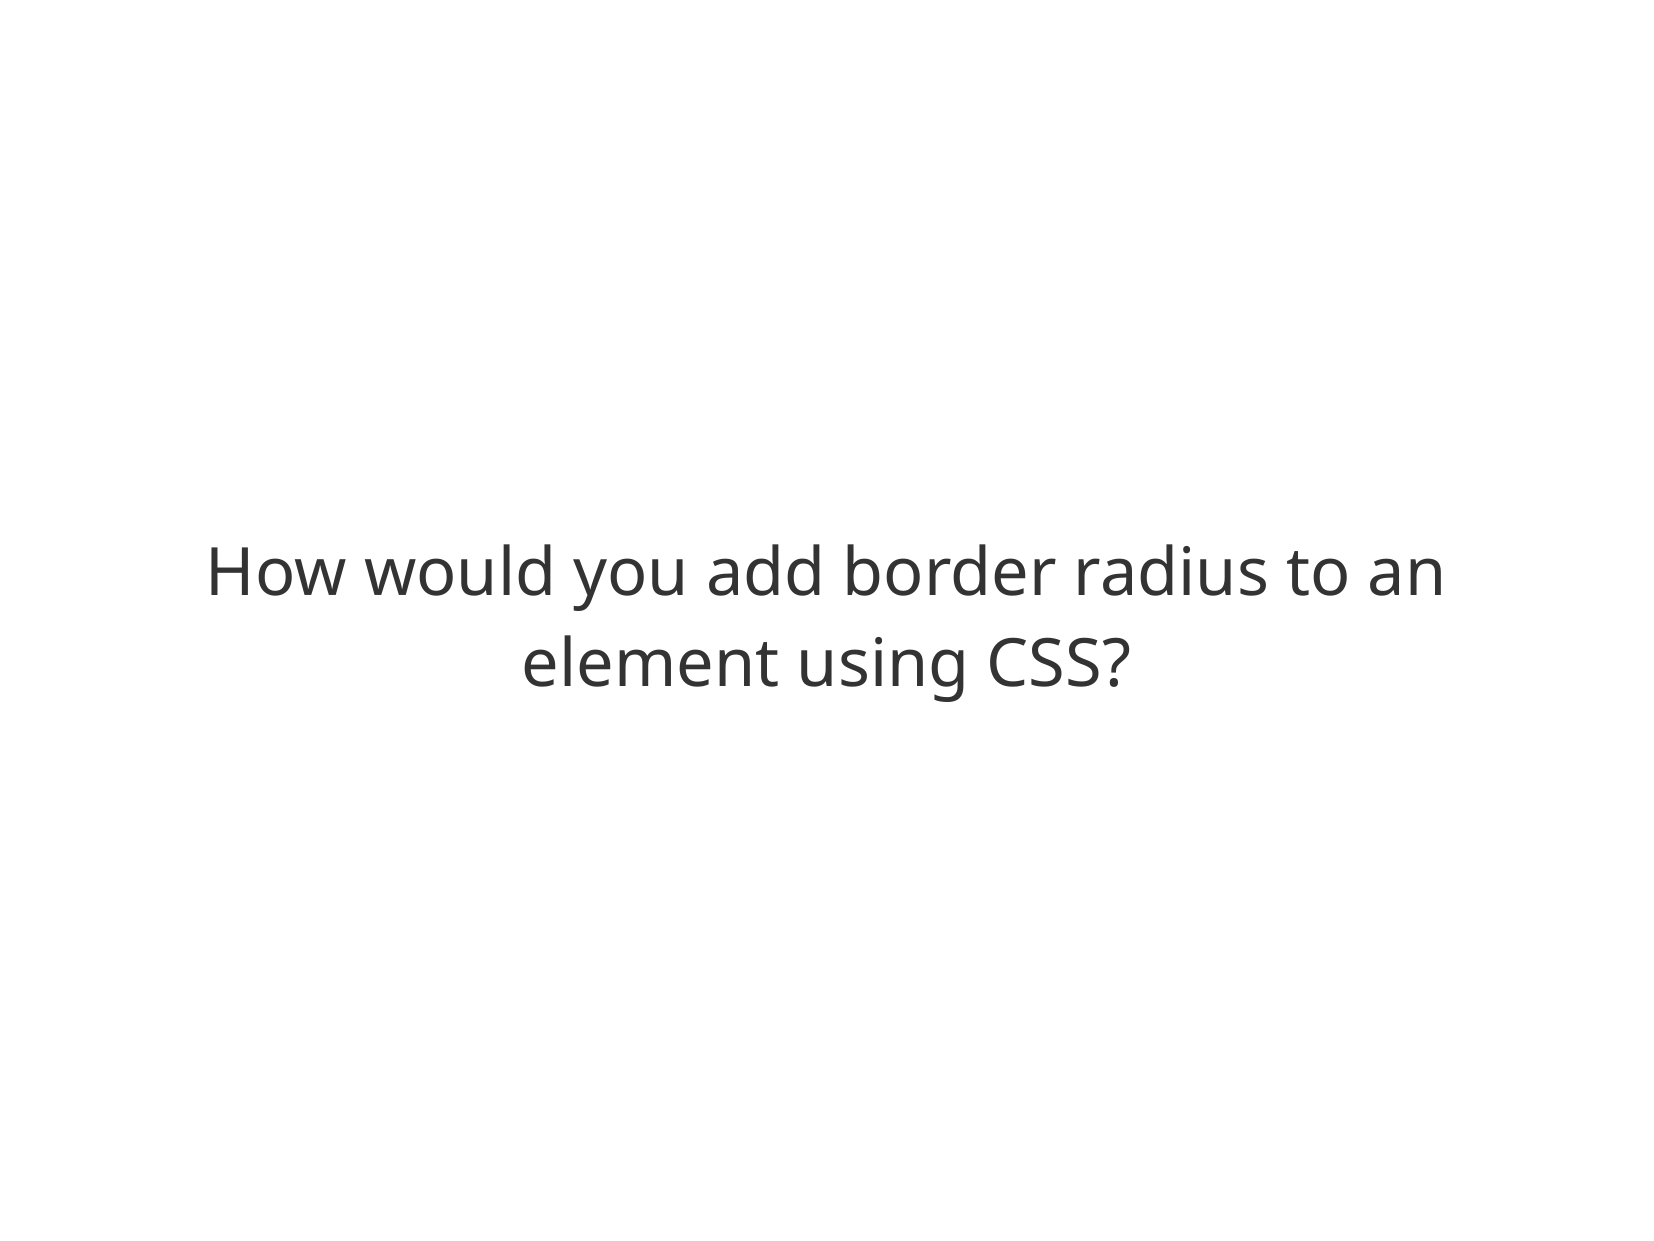

# How would you add border radius to an element using CSS?